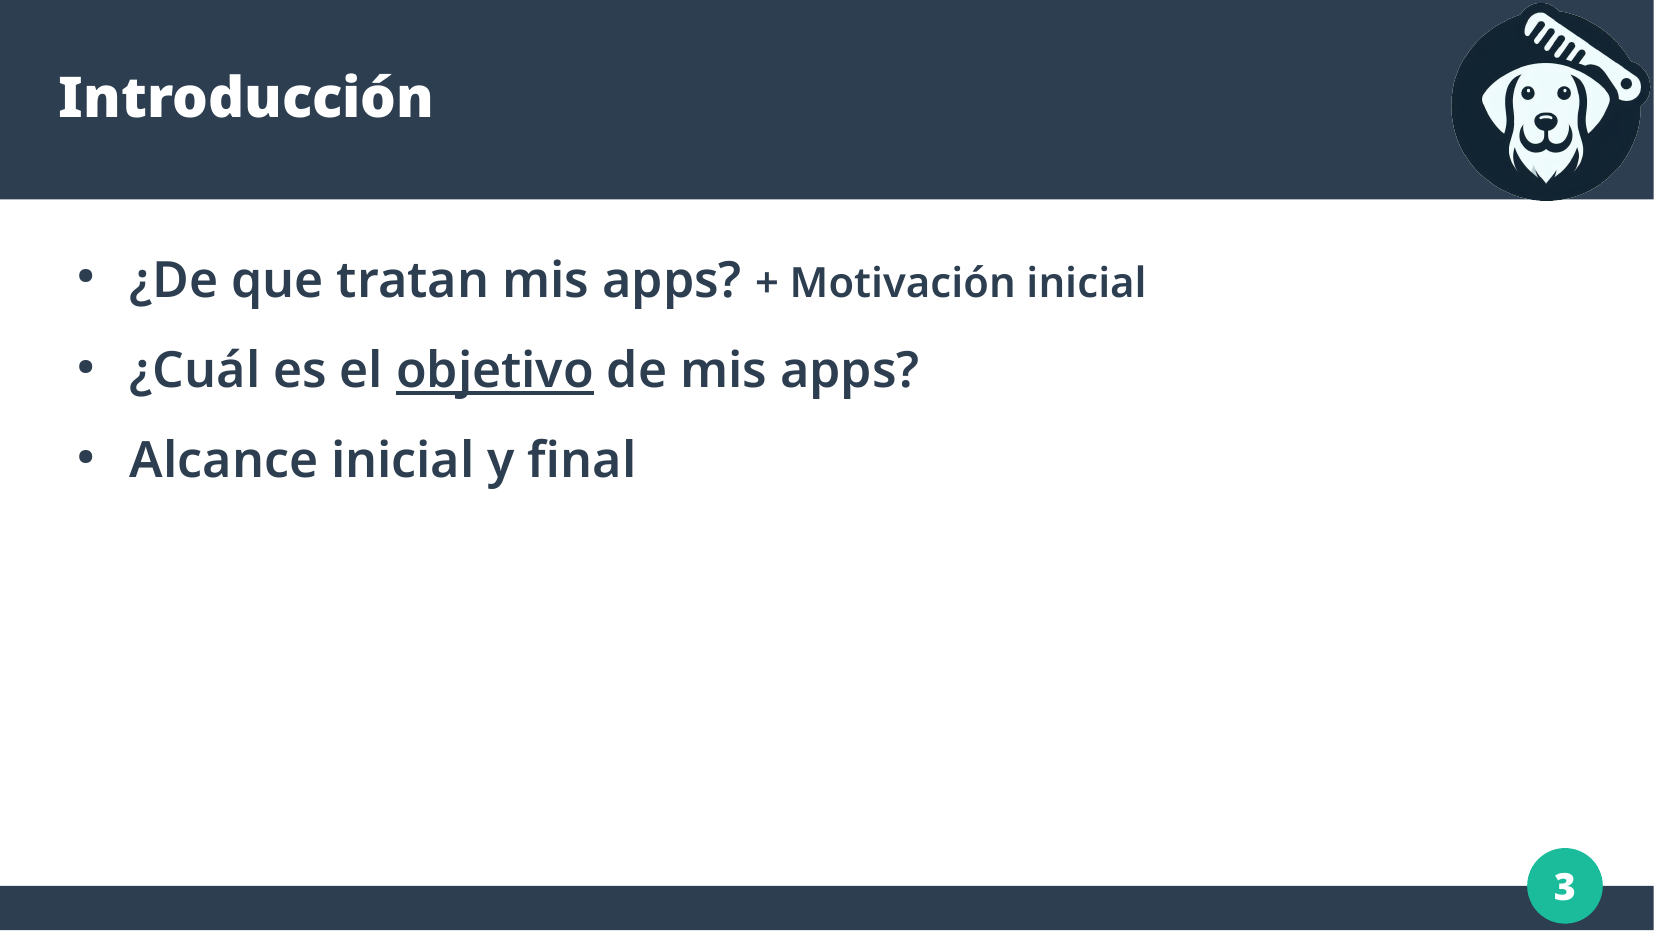

# Introducción
¿De que tratan mis apps? + Motivación inicial
¿Cuál es el objetivo de mis apps?
Alcance inicial y final